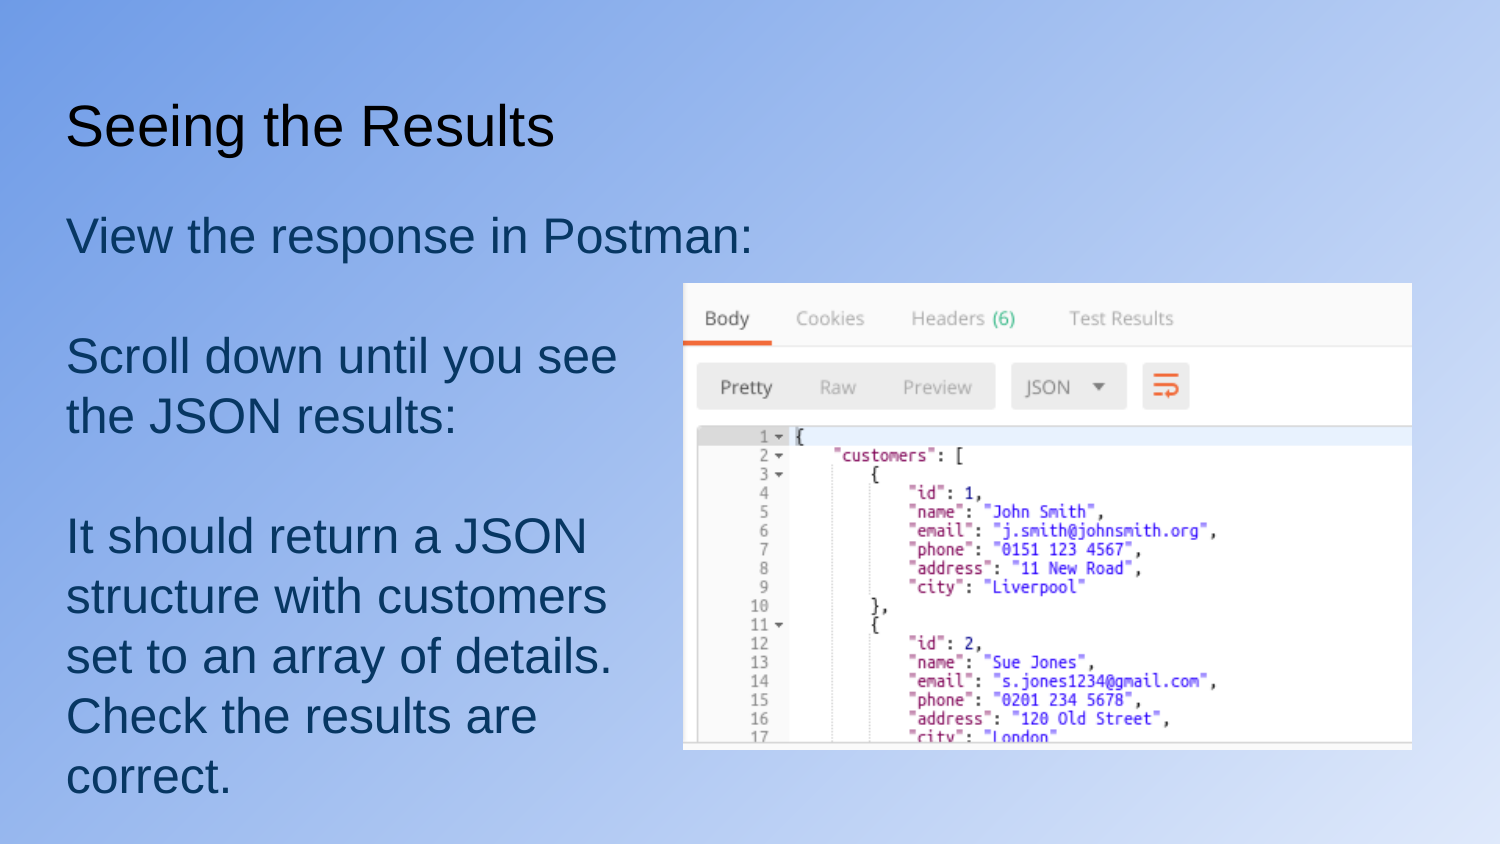

Seeing the Results
View the response in Postman:
Scroll down until you see
the JSON results:
It should return a JSON
structure with customers
set to an array of details.
Check the results are
correct.